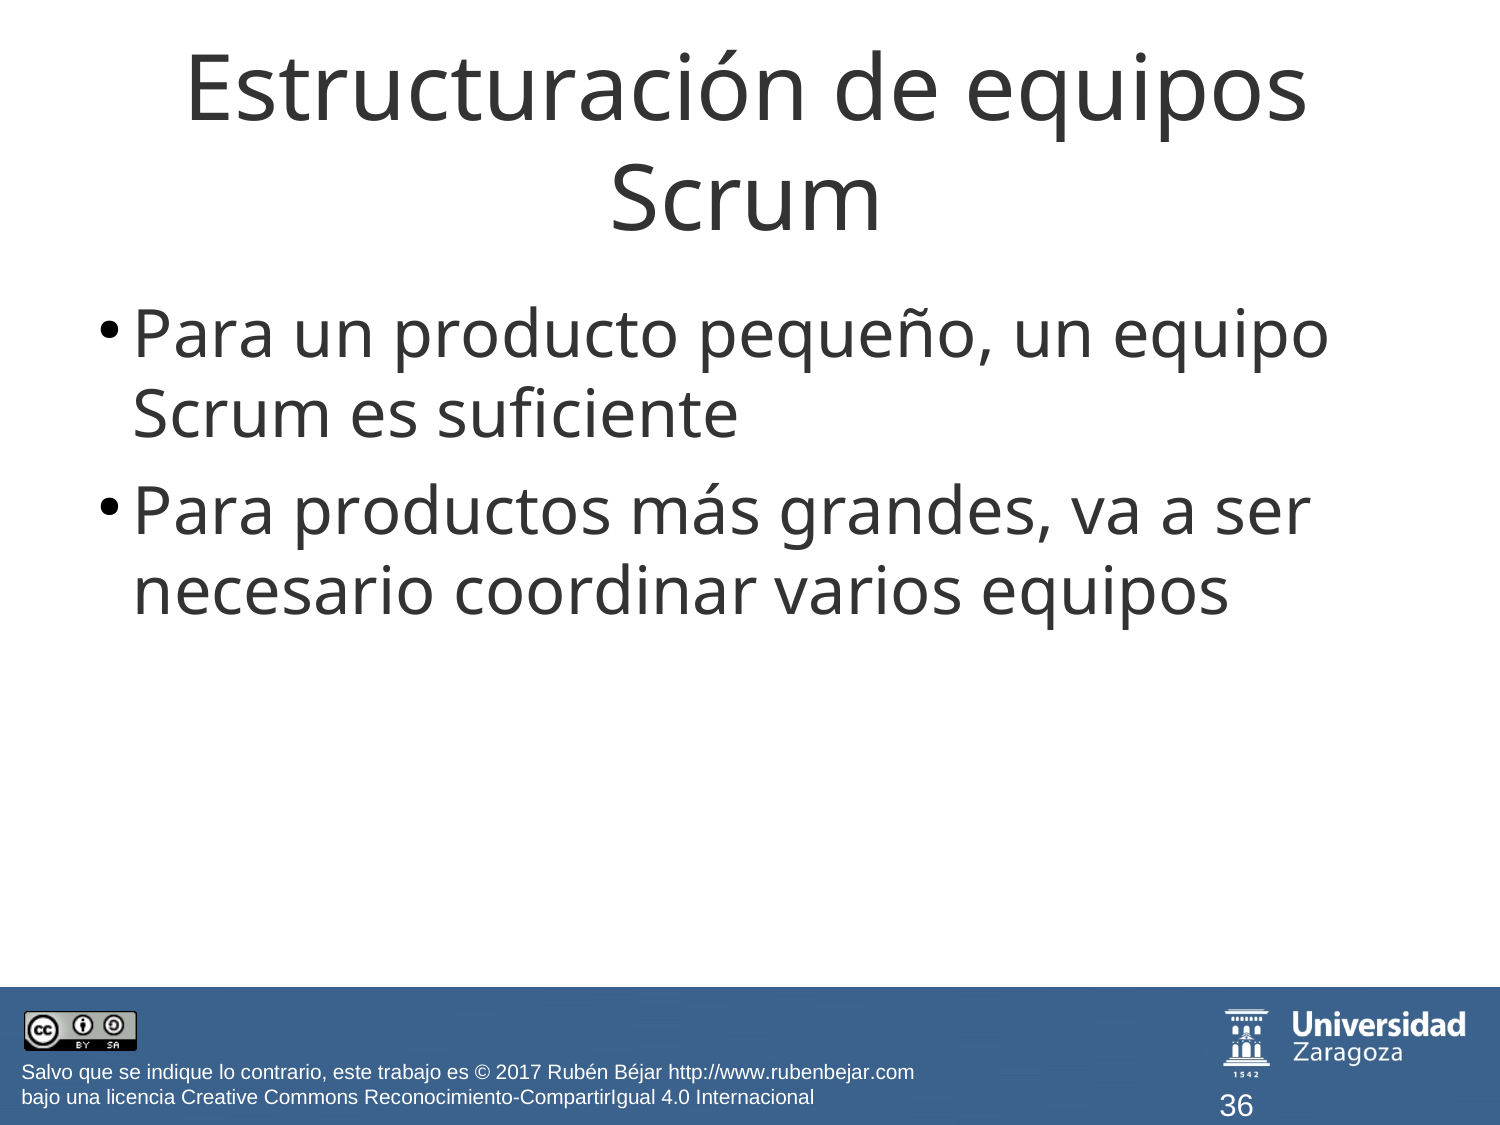

# Estructuración de equipos Scrum
Para un producto pequeño, un equipo Scrum es suficiente
Para productos más grandes, va a ser necesario coordinar varios equipos